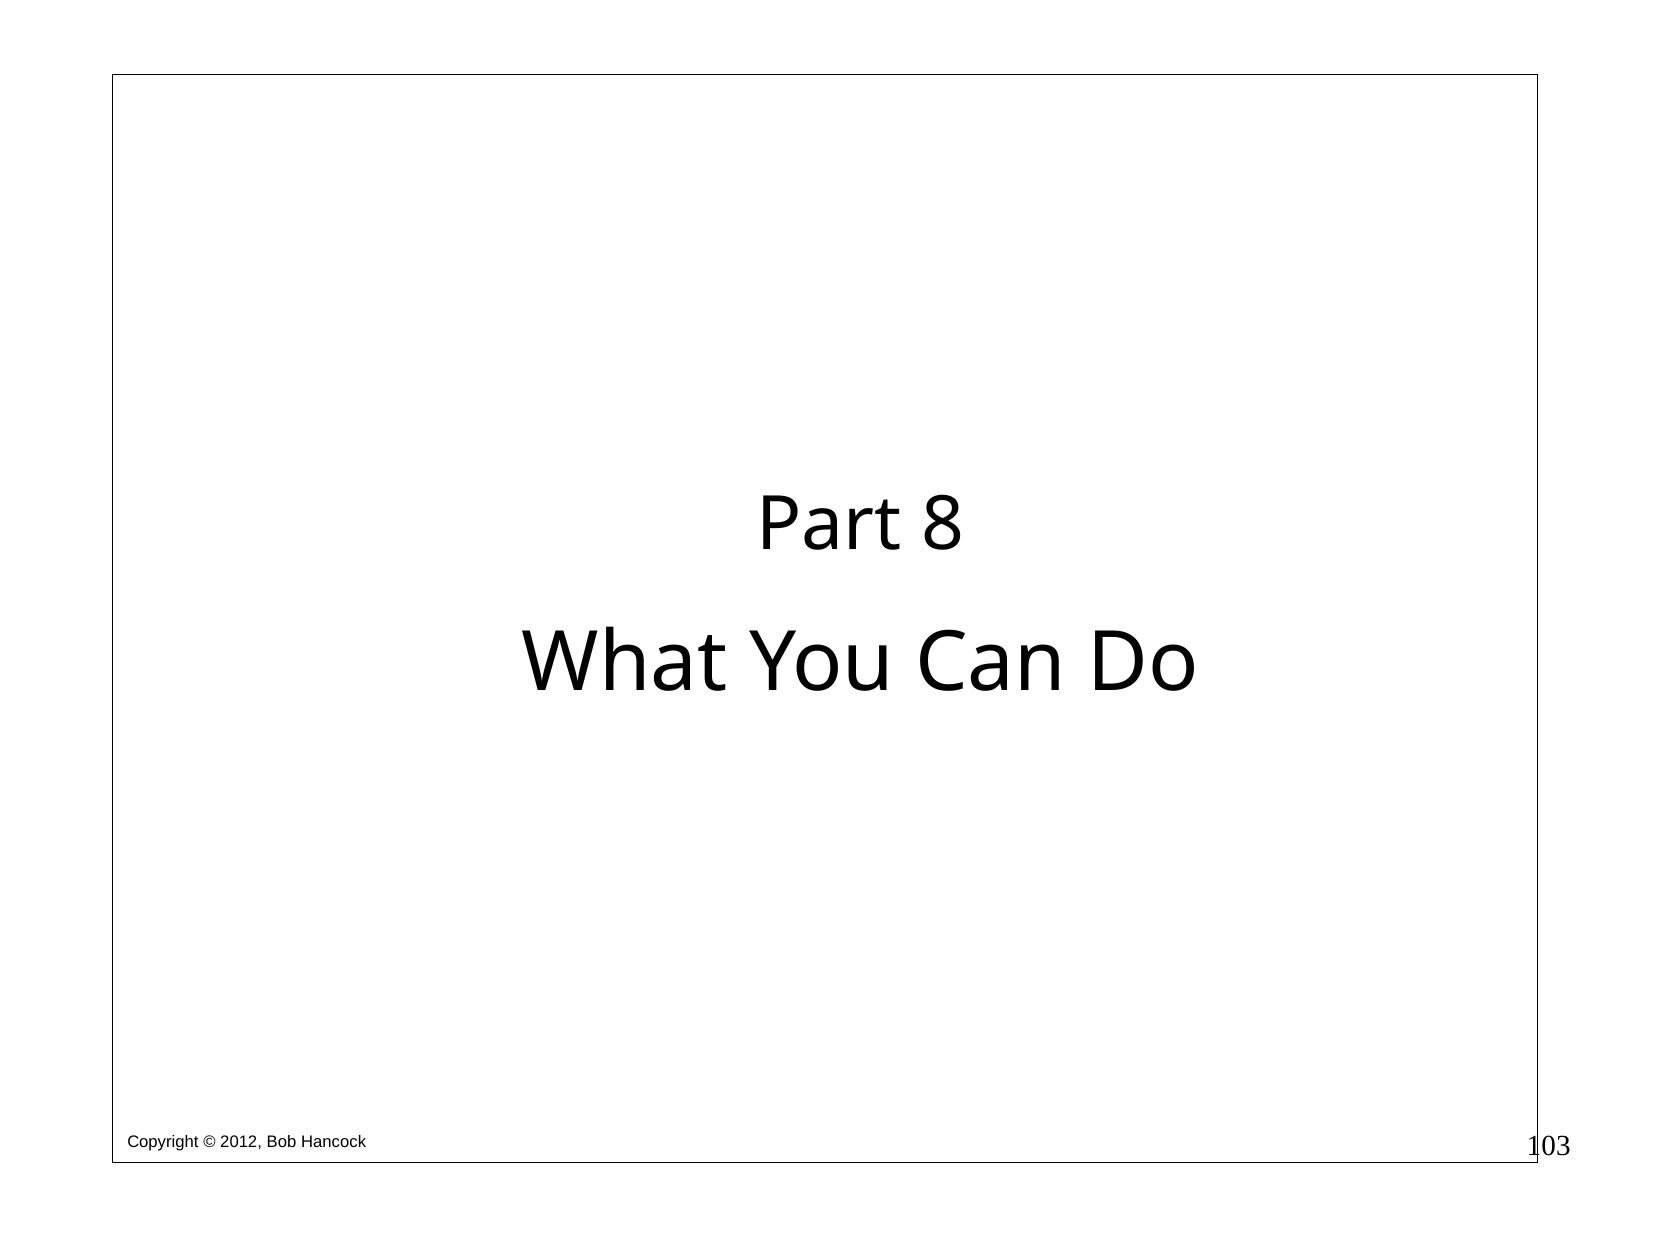

#
Part 8
What You Can Do
Copyright © 2012, Bob Hancock
103